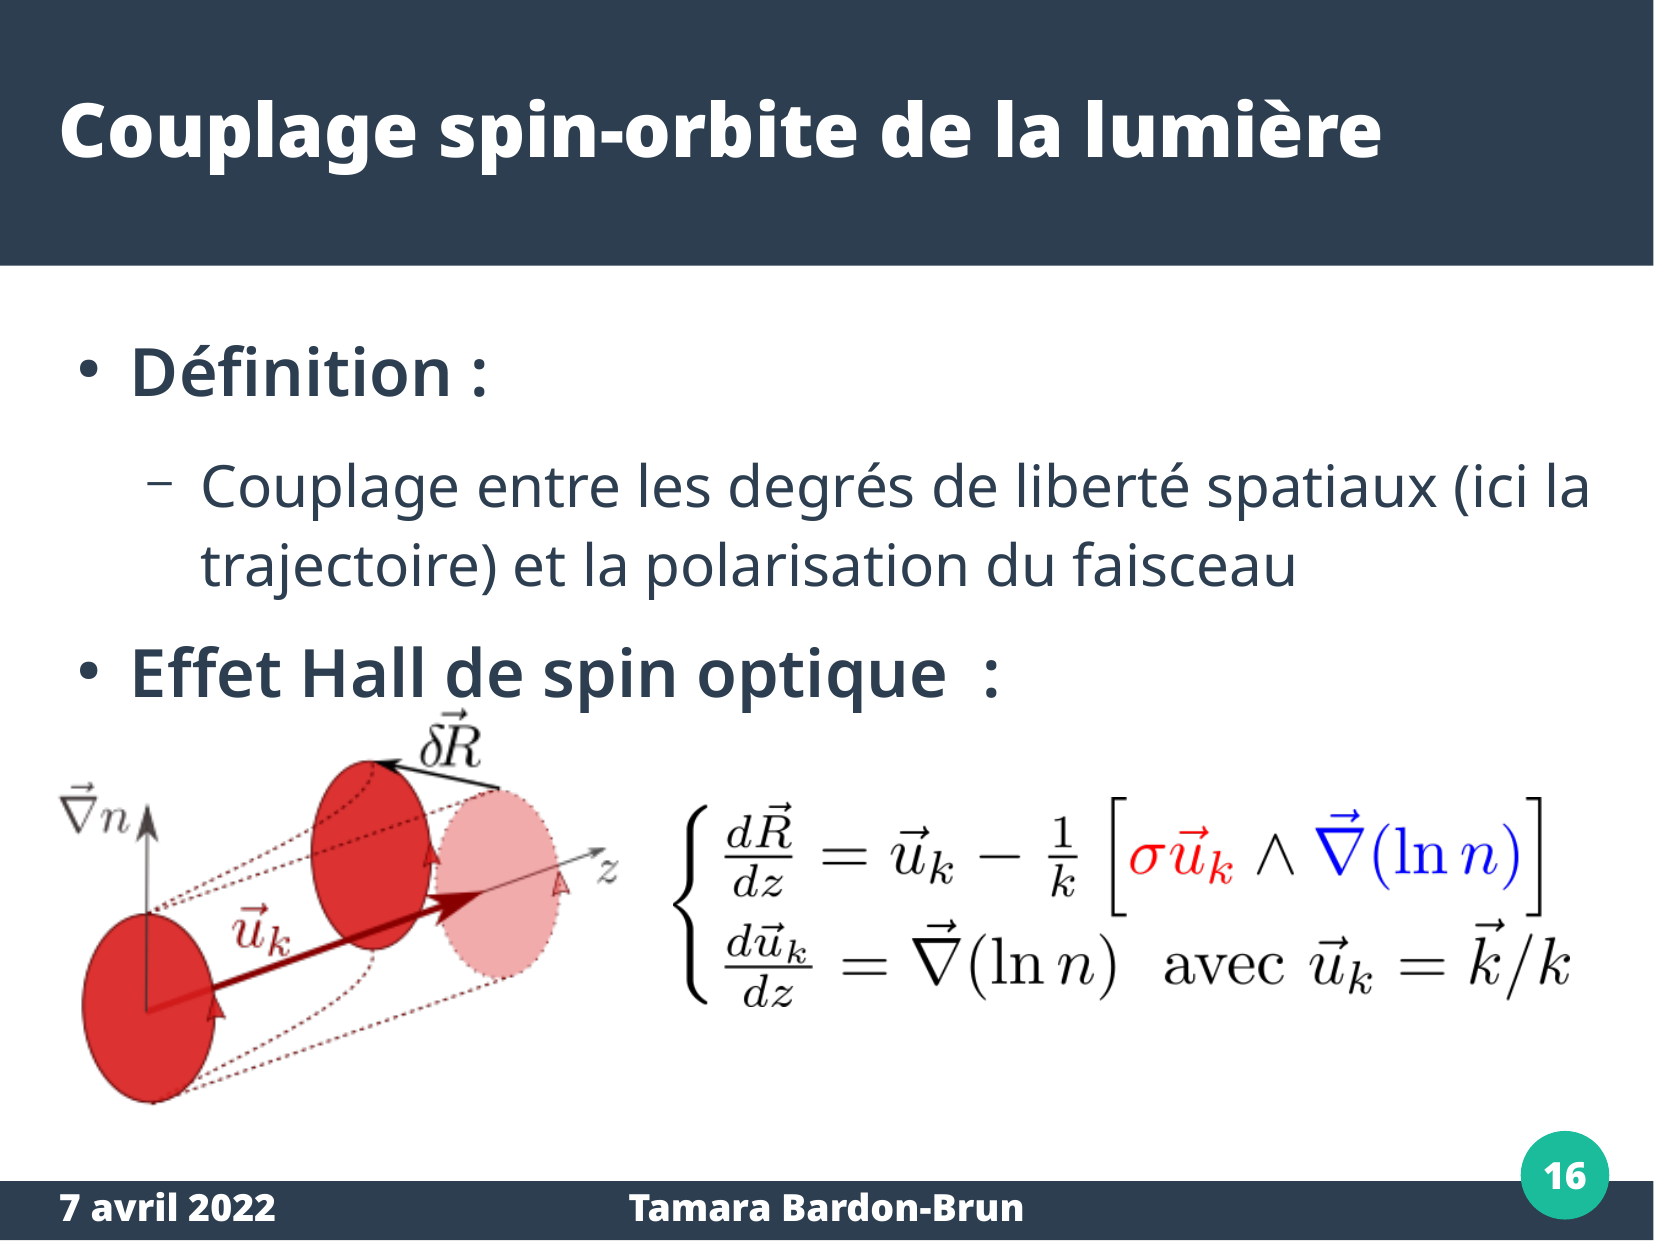

# Couplage spin-orbite de la lumière
Définition :
Couplage entre les degrés de liberté spatiaux (ici la trajectoire) et la polarisation du faisceau
Effet Hall de spin optique  :
16
7 avril 2022
Tamara Bardon-Brun